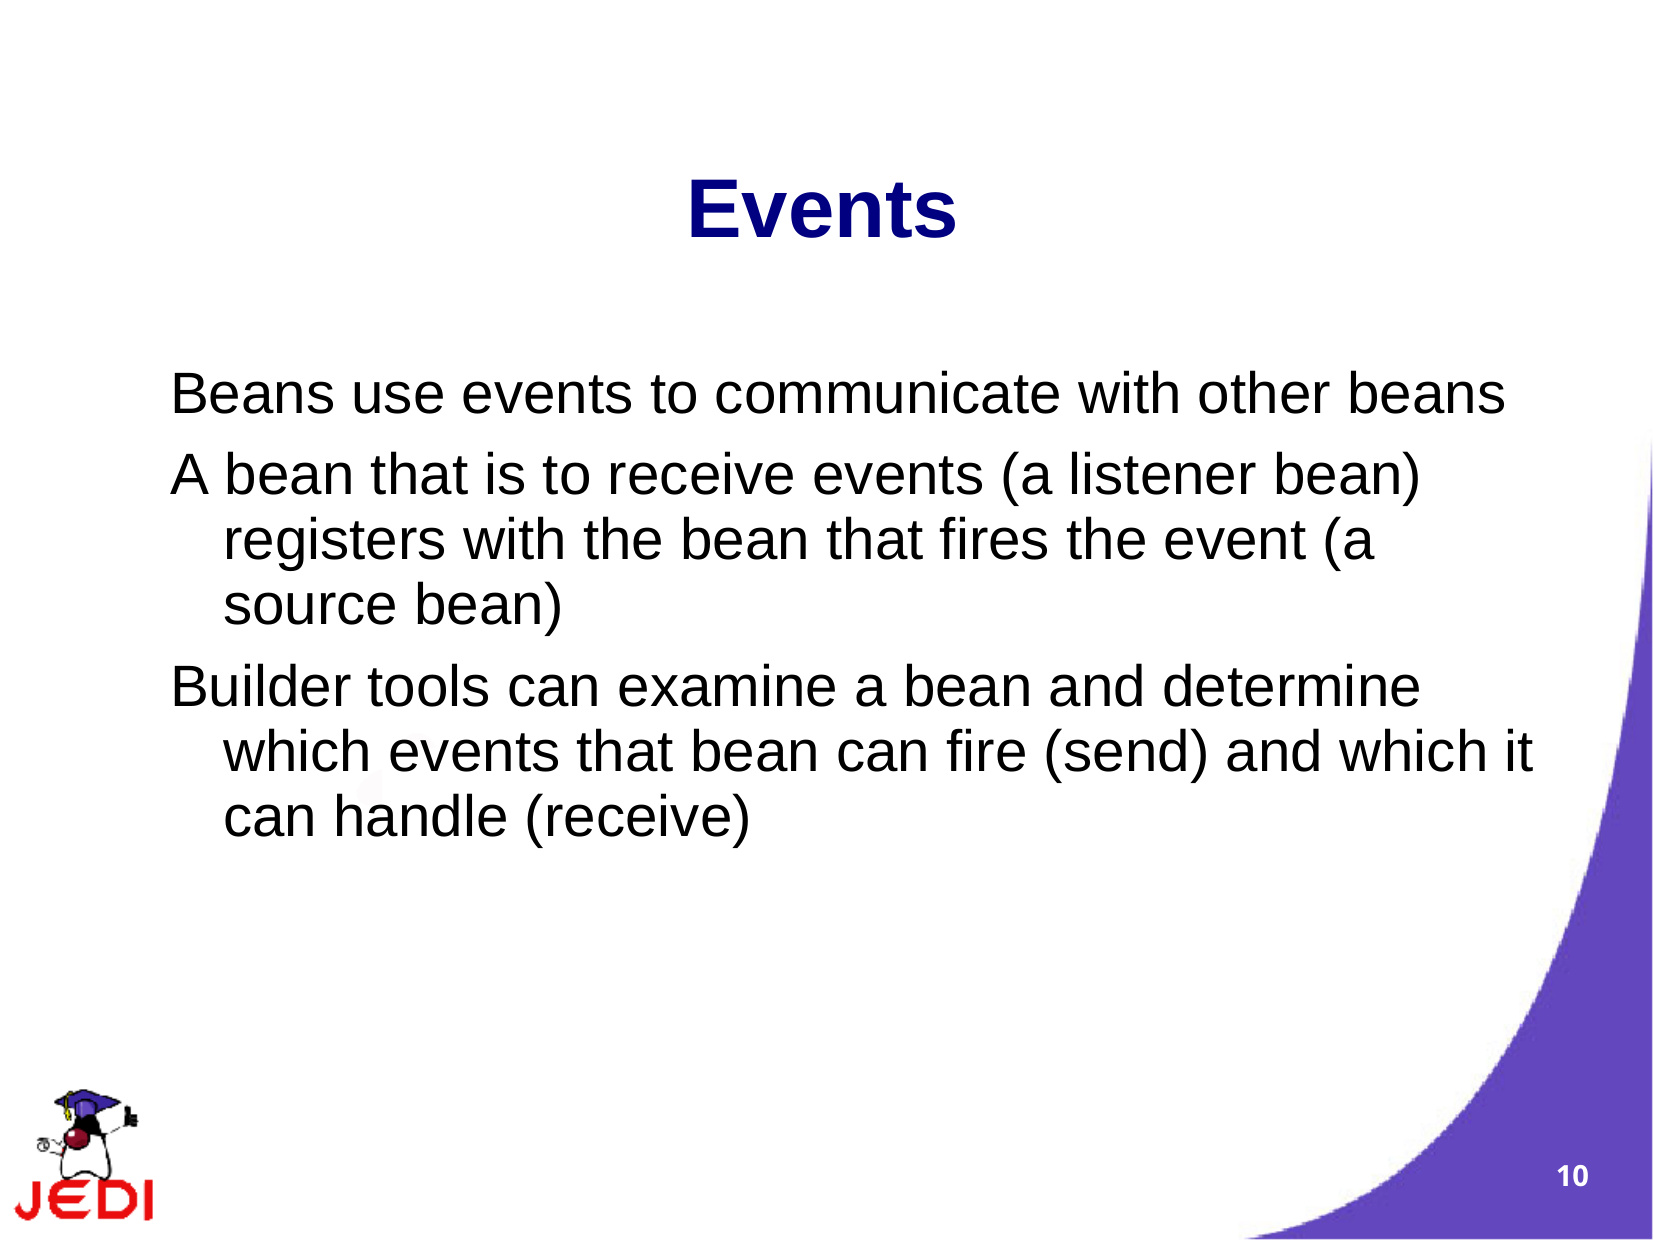

# Events
Beans use events to communicate with other beans
A bean that is to receive events (a listener bean) registers with the bean that fires the event (a source bean)
Builder tools can examine a bean and determine which events that bean can fire (send) and which it can handle (receive)